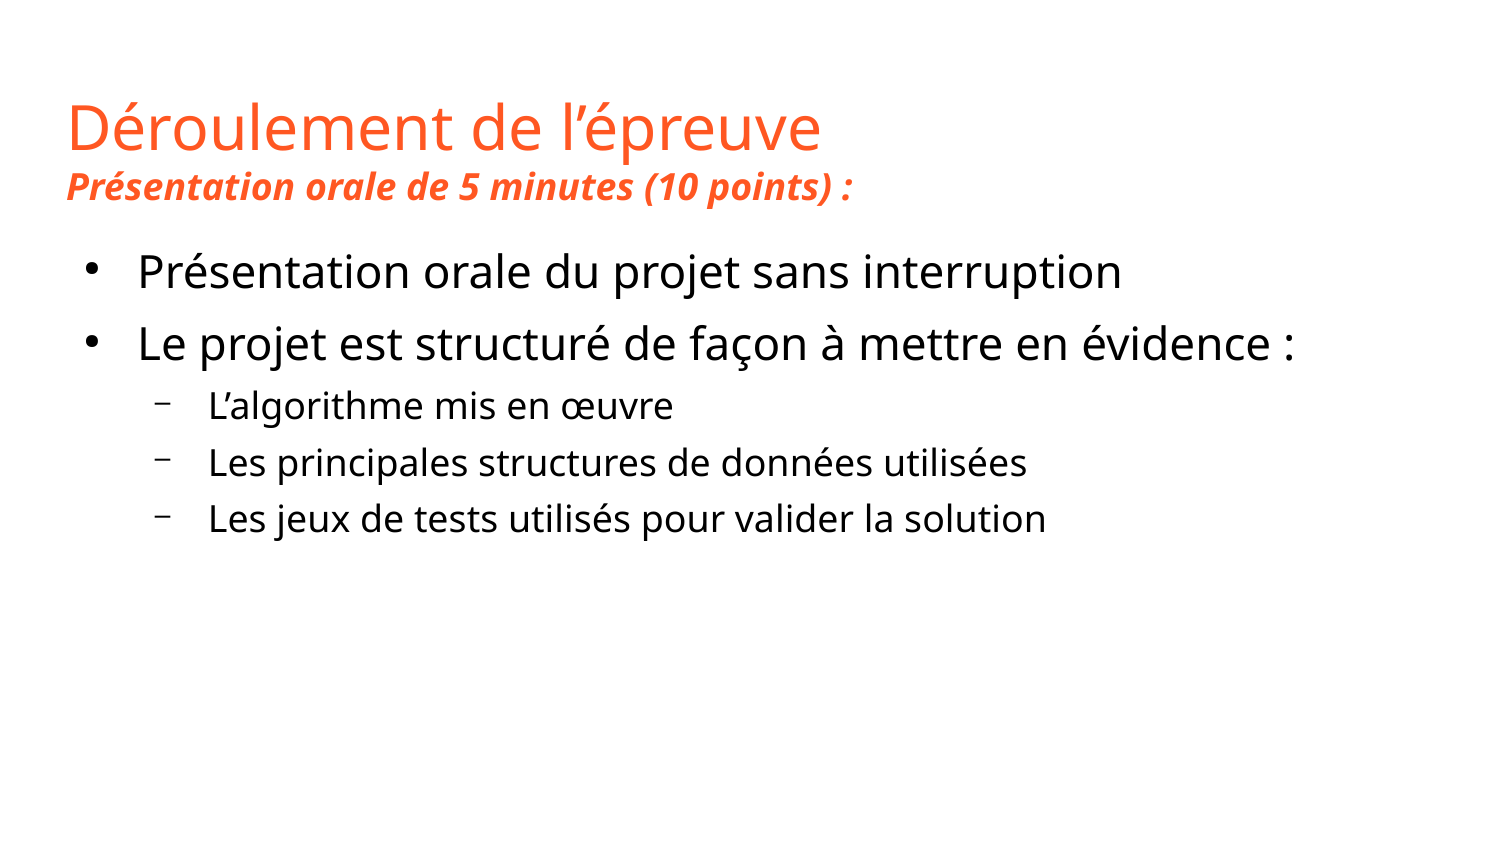

# Déroulement de l’épreuve Présentation orale de 5 minutes (10 points) :
Présentation orale du projet sans interruption
Le projet est structuré de façon à mettre en évidence :
L’algorithme mis en œuvre
Les principales structures de données utilisées
Les jeux de tests utilisés pour valider la solution